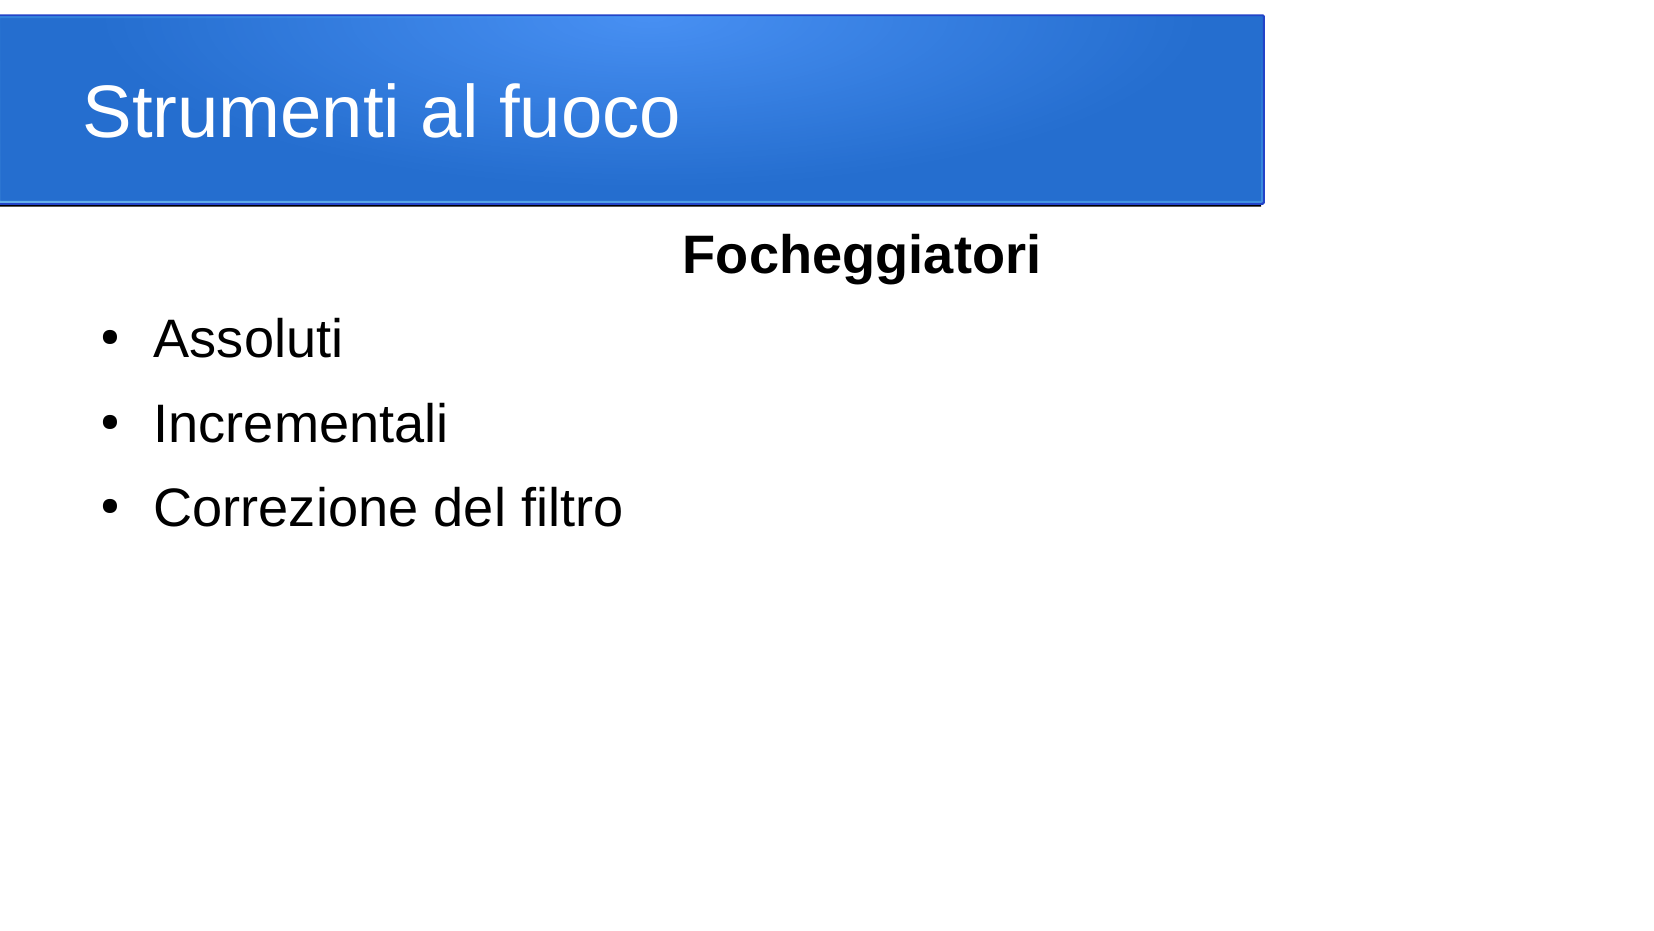

# Strumenti al fuoco
Focheggiatori
Assoluti
Incrementali
Correzione del filtro